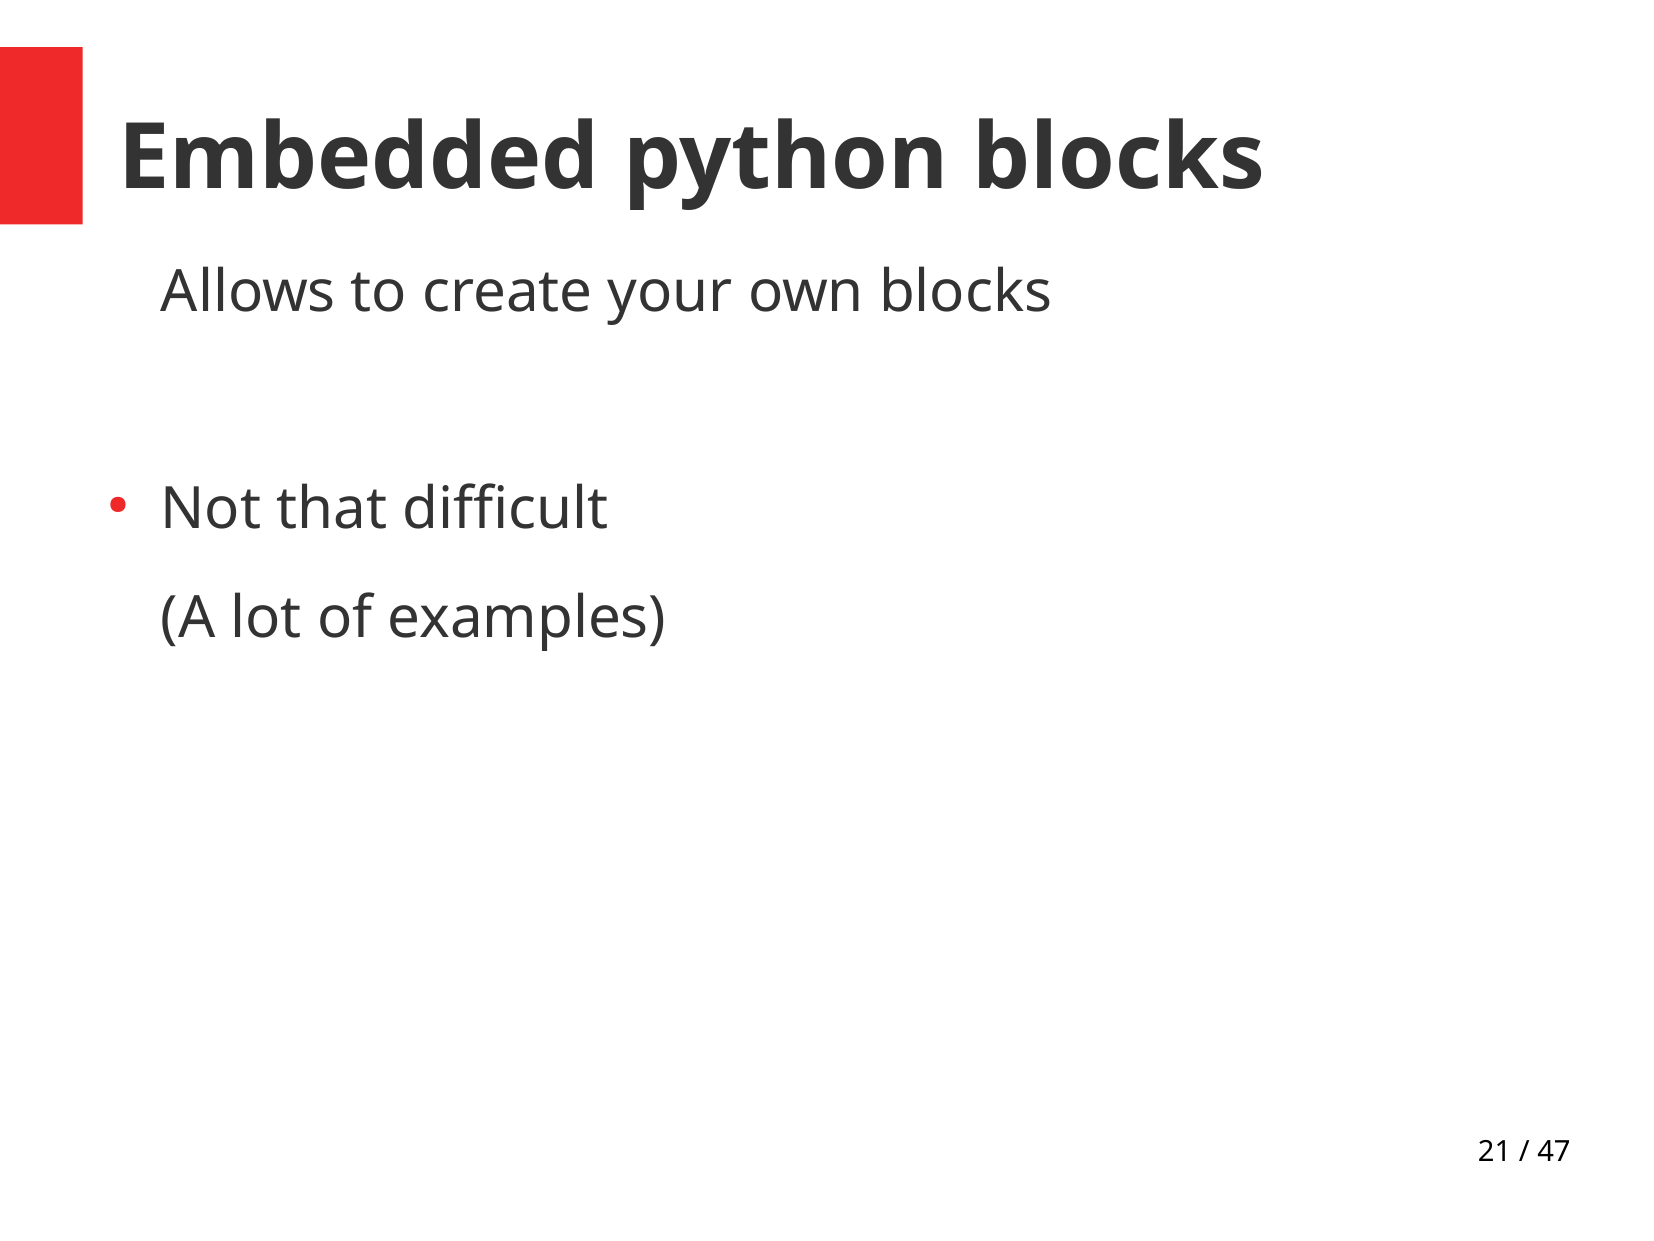

# Embedded python blocks
Allows to create your own blocks
Not that difficult
(A lot of examples)
21